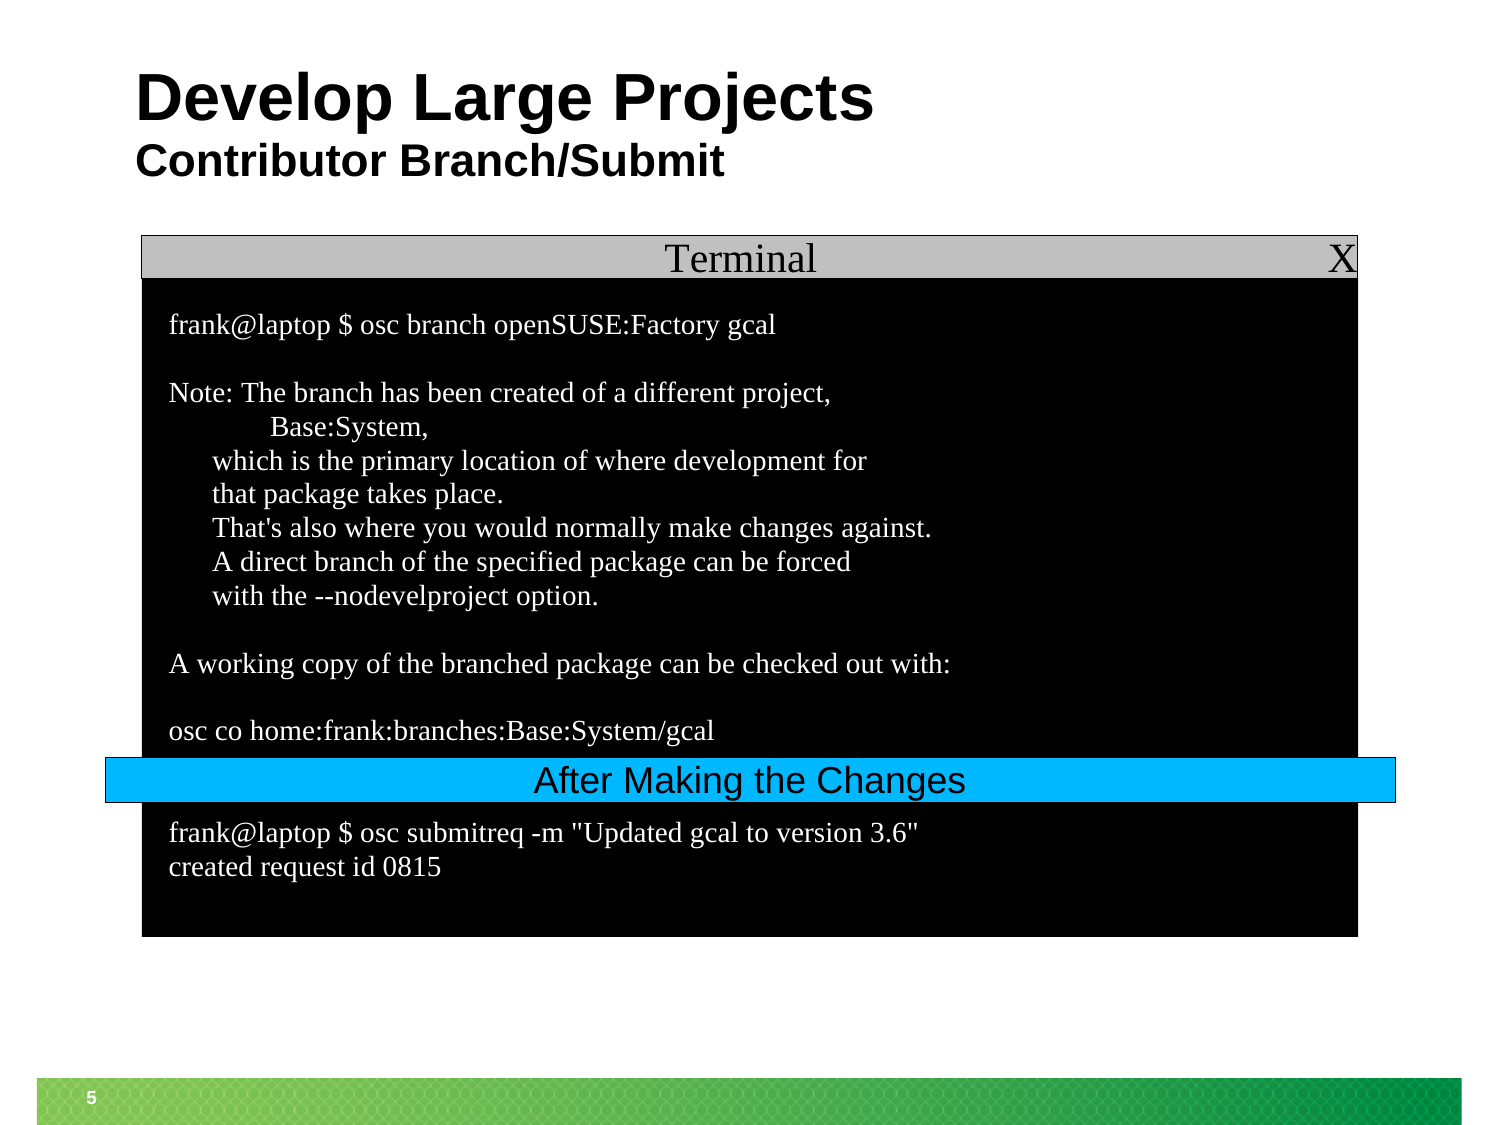

# Develop Large Projects Contributor Branch/Submit
Terminal 							X
frank@laptop $ osc branch openSUSE:Factory gcal
Note: The branch has been created of a different project,
 Base:System,
 which is the primary location of where development for
 that package takes place.
 That's also where you would normally make changes against.
 A direct branch of the specified package can be forced
 with the --nodevelproject option.
A working copy of the branched package can be checked out with:
osc co home:frank:branches:Base:System/gcal
frank@laptop $ osc submitreq -m "Updated gcal to version 3.6"
created request id 0815
After Making the Changes